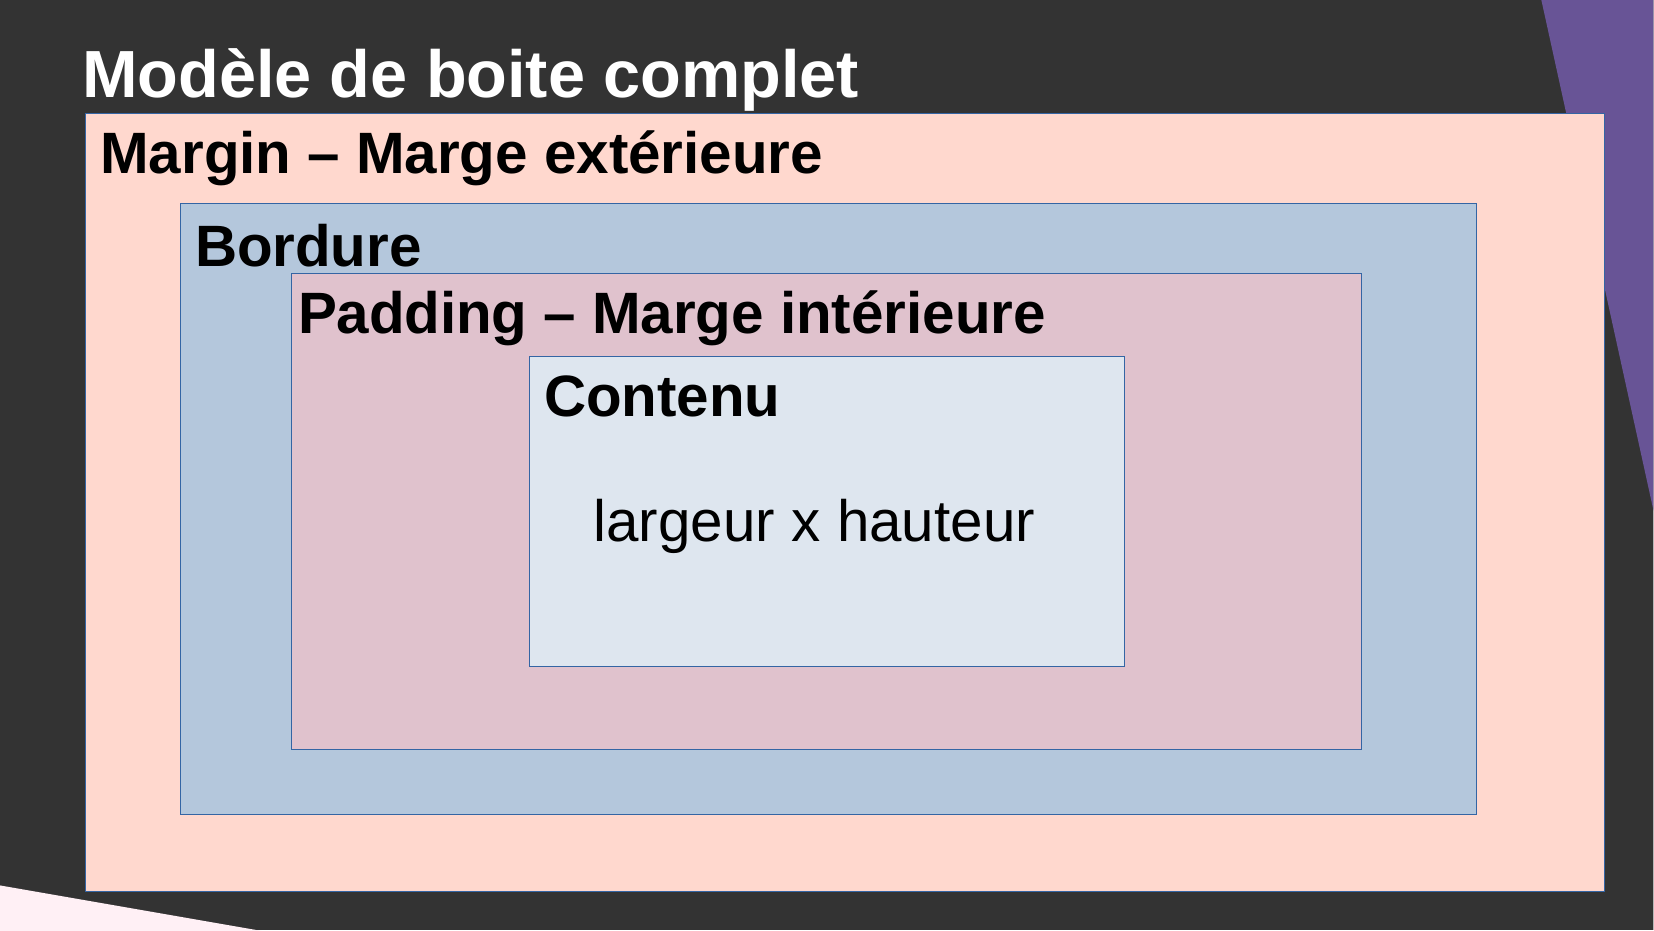

# Modèle de boite complet
Margin – Marge extérieure
Bordure
Padding – Marge intérieure
Contenu
largeur x hauteur